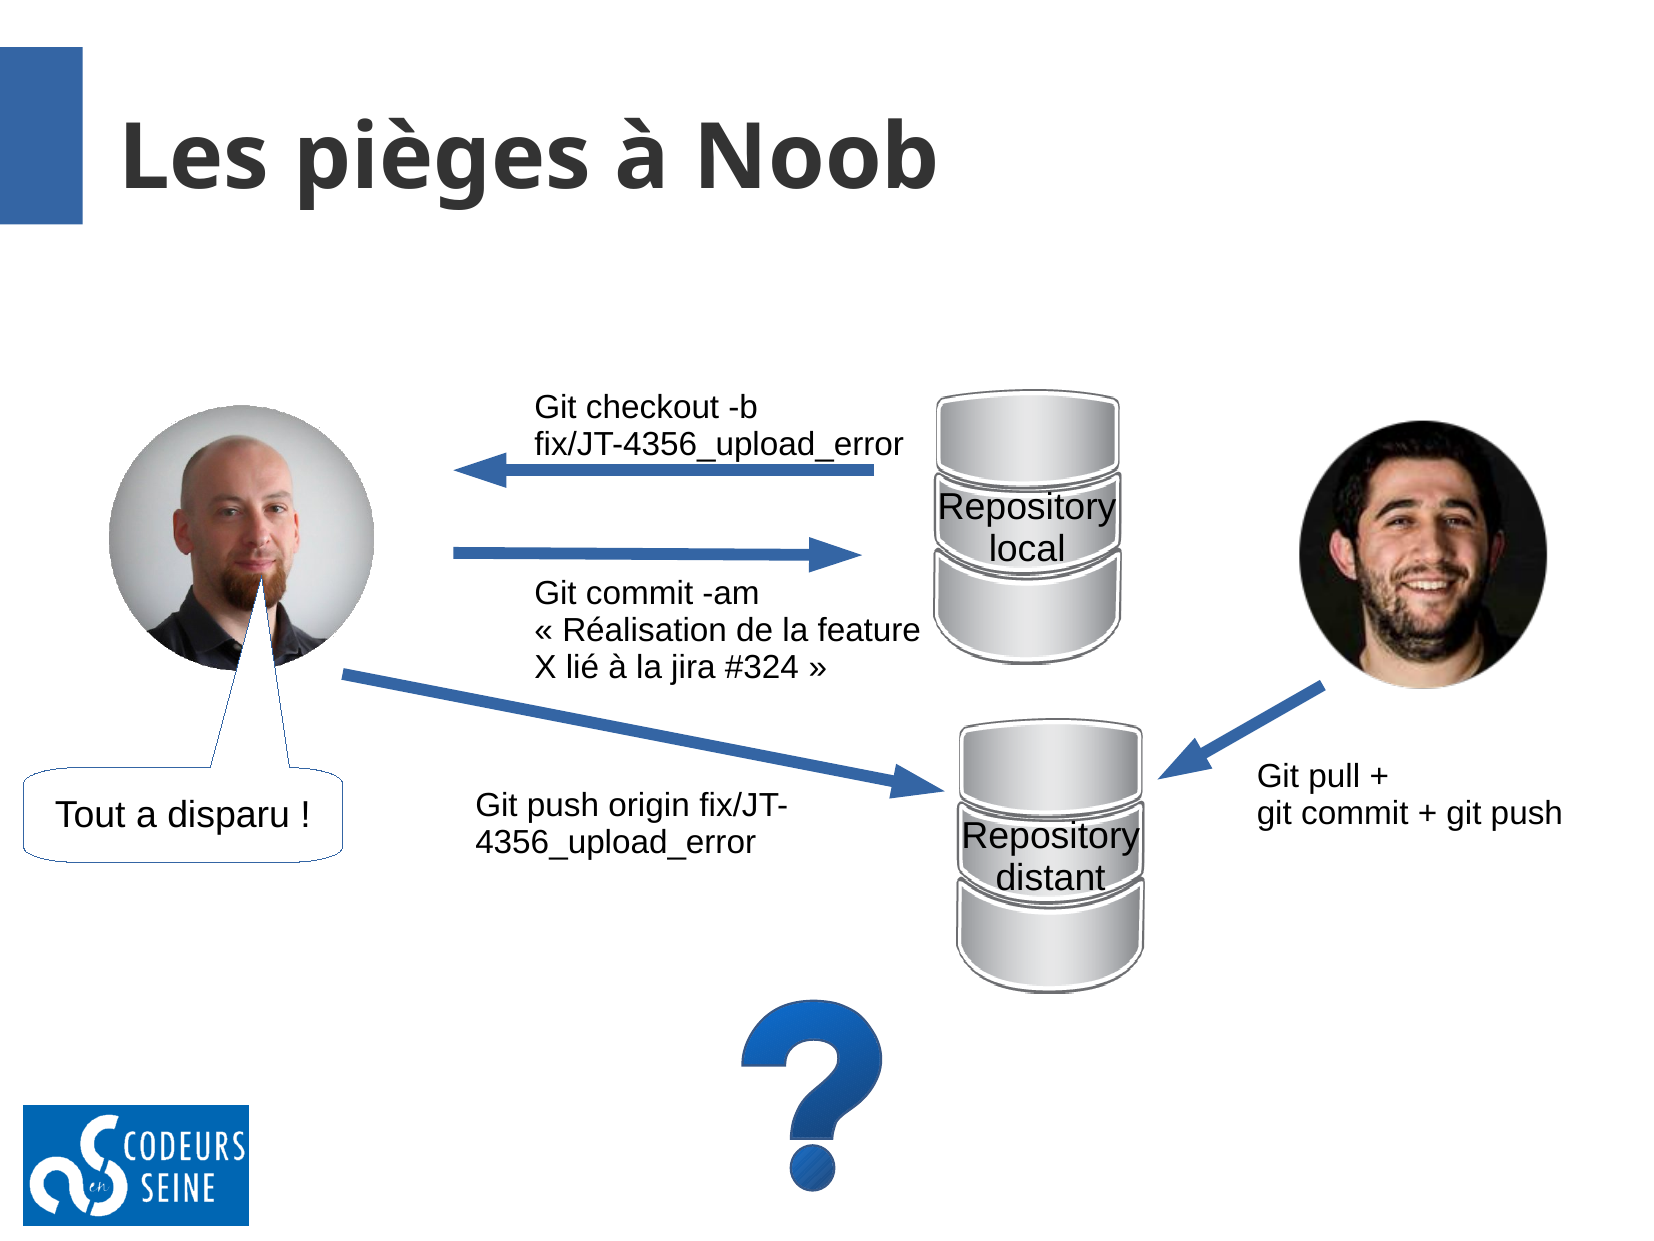

# Les pièges à Noob
Git checkout -b
fix/JT-4356_upload_error
Repository
local
Git commit -am
« Réalisation de la feature X lié à la jira #324 »
Repository
distant
Git pull +
git commit + git push
Tout a disparu !
Git push origin fix/JT-4356_upload_error